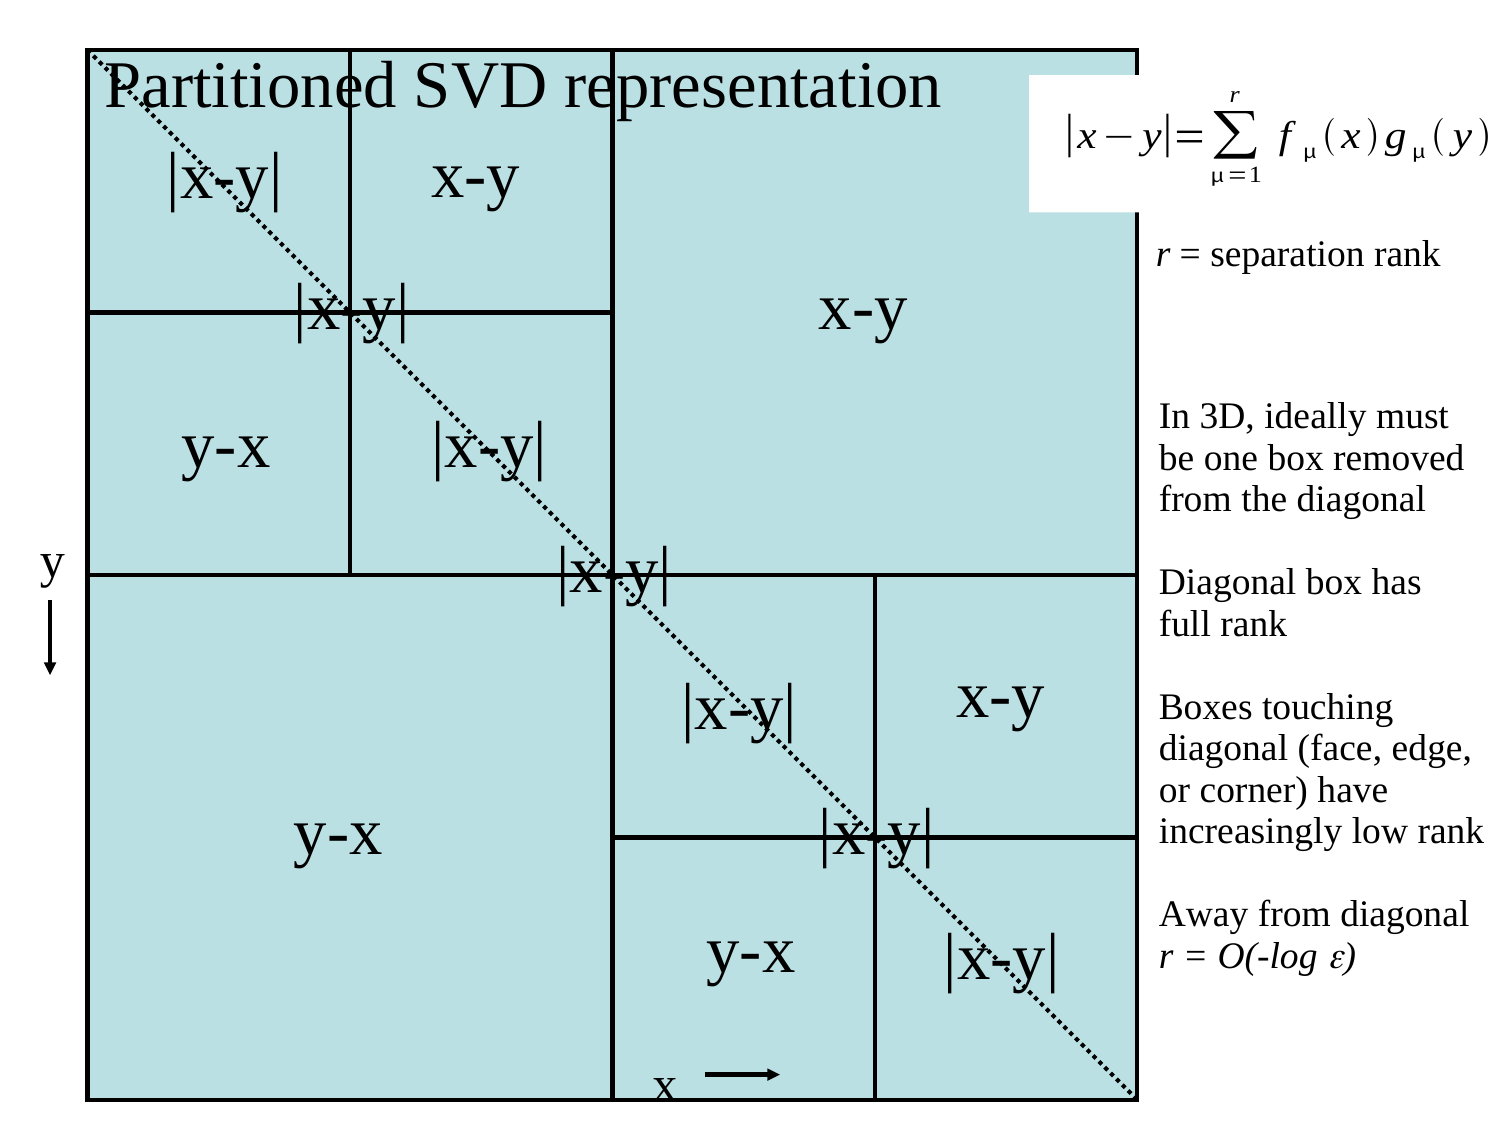

Partitioned SVD representation
 x-y
 |x-y|
r = separation rank
 |x-y|
 x-y
In 3D, ideally must
be one box removed
from the diagonal
Diagonal box has
full rank
Boxes touching
diagonal (face, edge,
or corner) have
increasingly low rank
Away from diagonal
r = O(-log )
 y-x
 |x-y|
y
 |x-y|
 x-y
 |x-y|
 y-x
 |x-y|
 y-x
 |x-y|
x